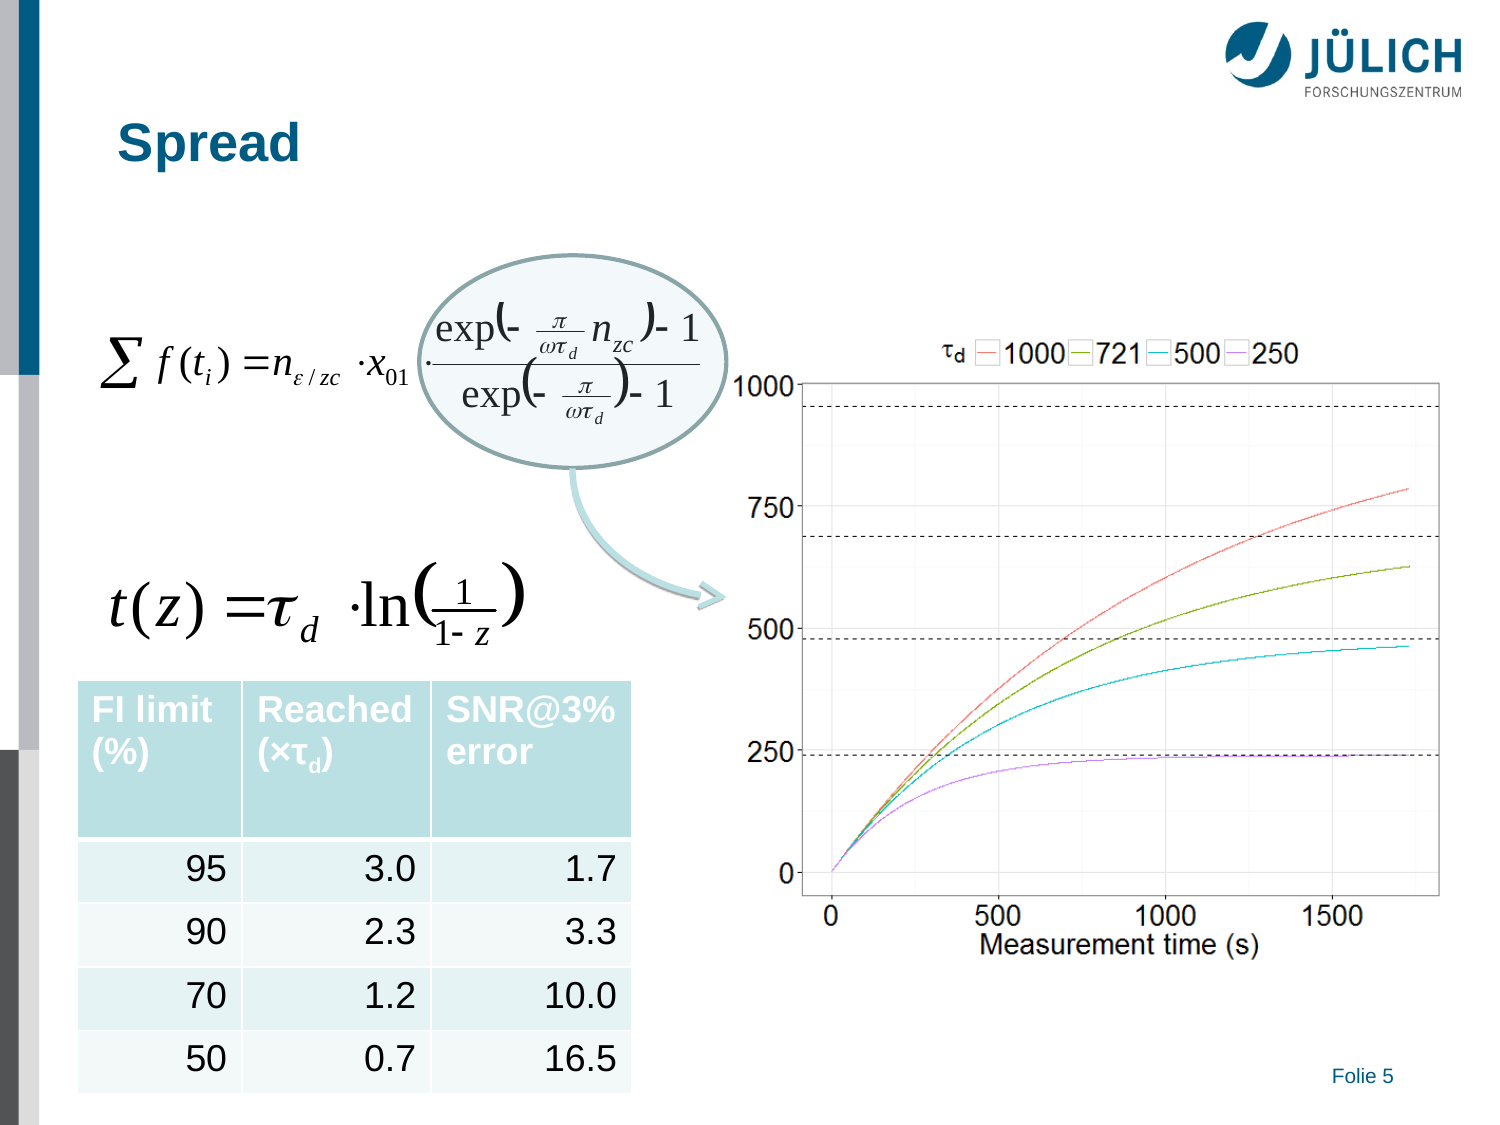

# Spread
| FI limit (%) | Reached (×τd) | SNR@3% error |
| --- | --- | --- |
| 95 | 3.0 | 1.7 |
| 90 | 2.3 | 3.3 |
| 70 | 1.2 | 10.0 |
| 50 | 0.7 | 16.5 |